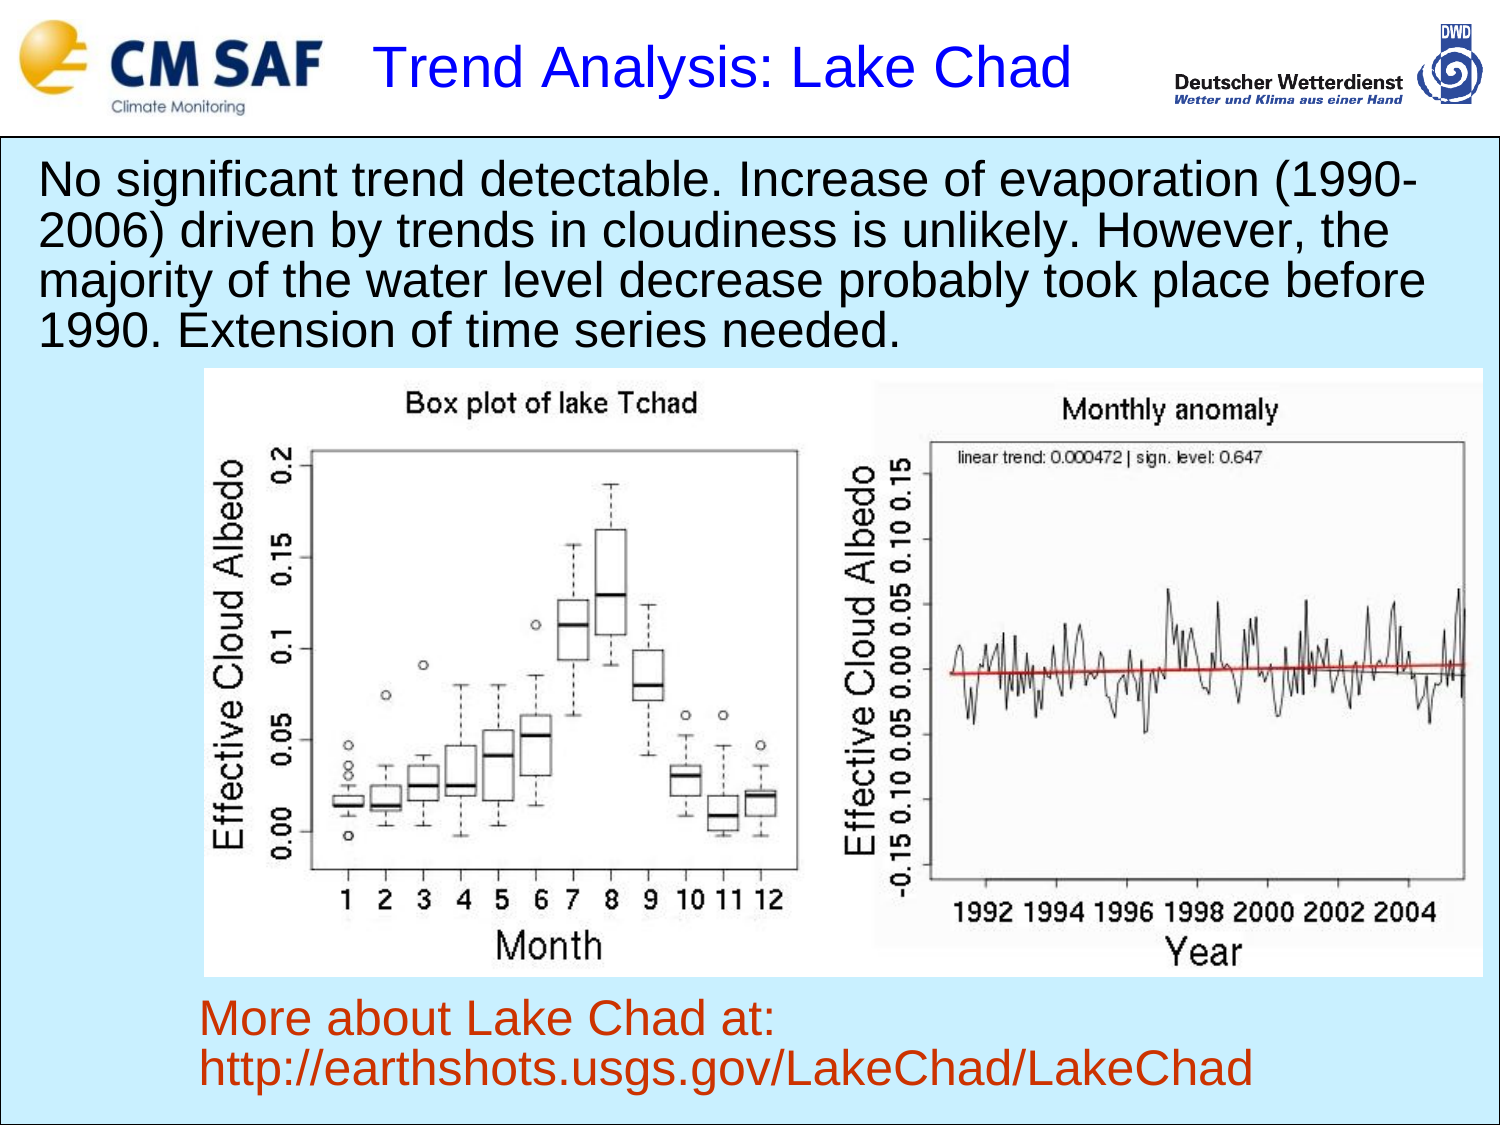

Trend Analysis: Lake Chad
No significant trend detectable. Increase of evaporation (1990-2006) driven by trends in cloudiness is unlikely. However, the majority of the water level decrease probably took place before 1990. Extension of time series needed.
More about Lake Chad at:
http://earthshots.usgs.gov/LakeChad/LakeChad